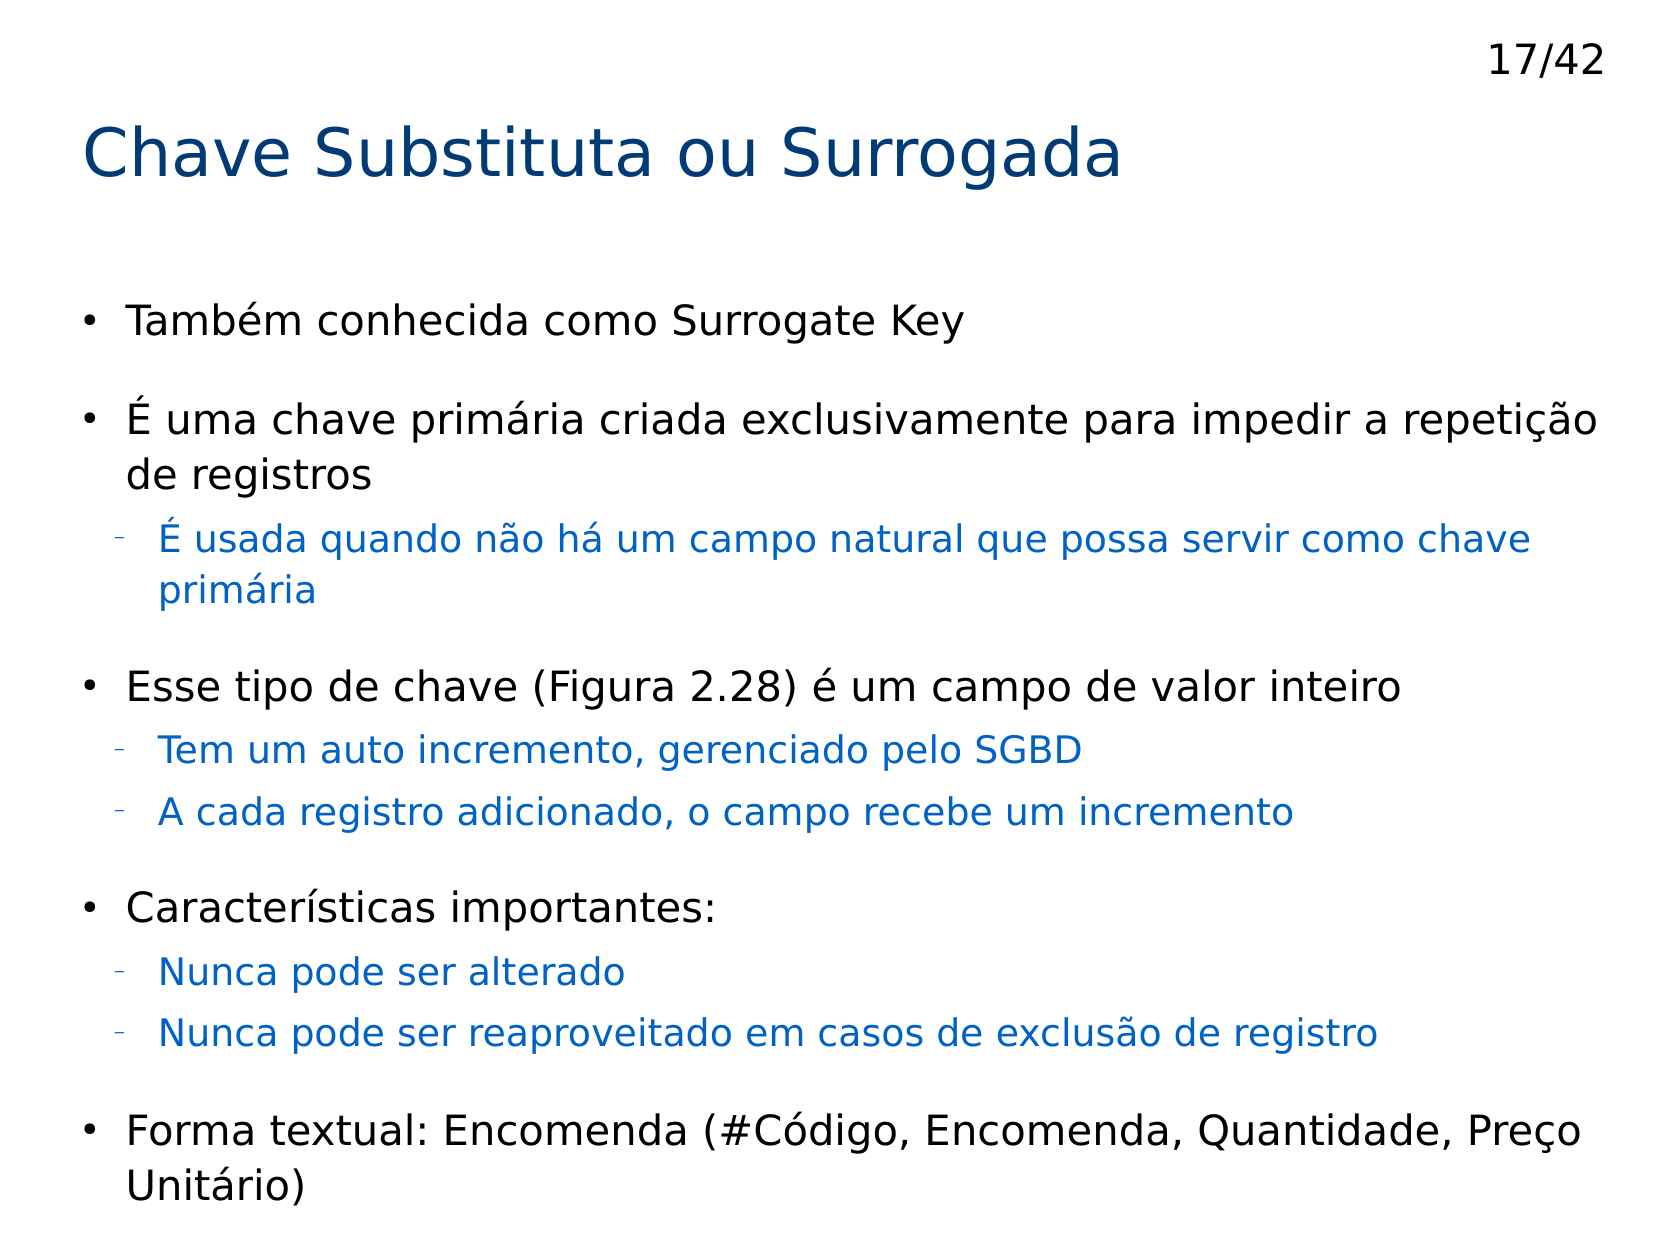

17
# Chave Substituta ou Surrogada
Também conhecida como Surrogate Key
É uma chave primária criada exclusivamente para impedir a repetição de registros
É usada quando não há um campo natural que possa servir como chave primária
Esse tipo de chave (Figura 2.28) é um campo de valor inteiro
Tem um auto incremento, gerenciado pelo SGBD
A cada registro adicionado, o campo recebe um incremento
Características importantes:
Nunca pode ser alterado
Nunca pode ser reaproveitado em casos de exclusão de registro
Forma textual: Encomenda (#Código, Encomenda, Quantidade, Preço Unitário)